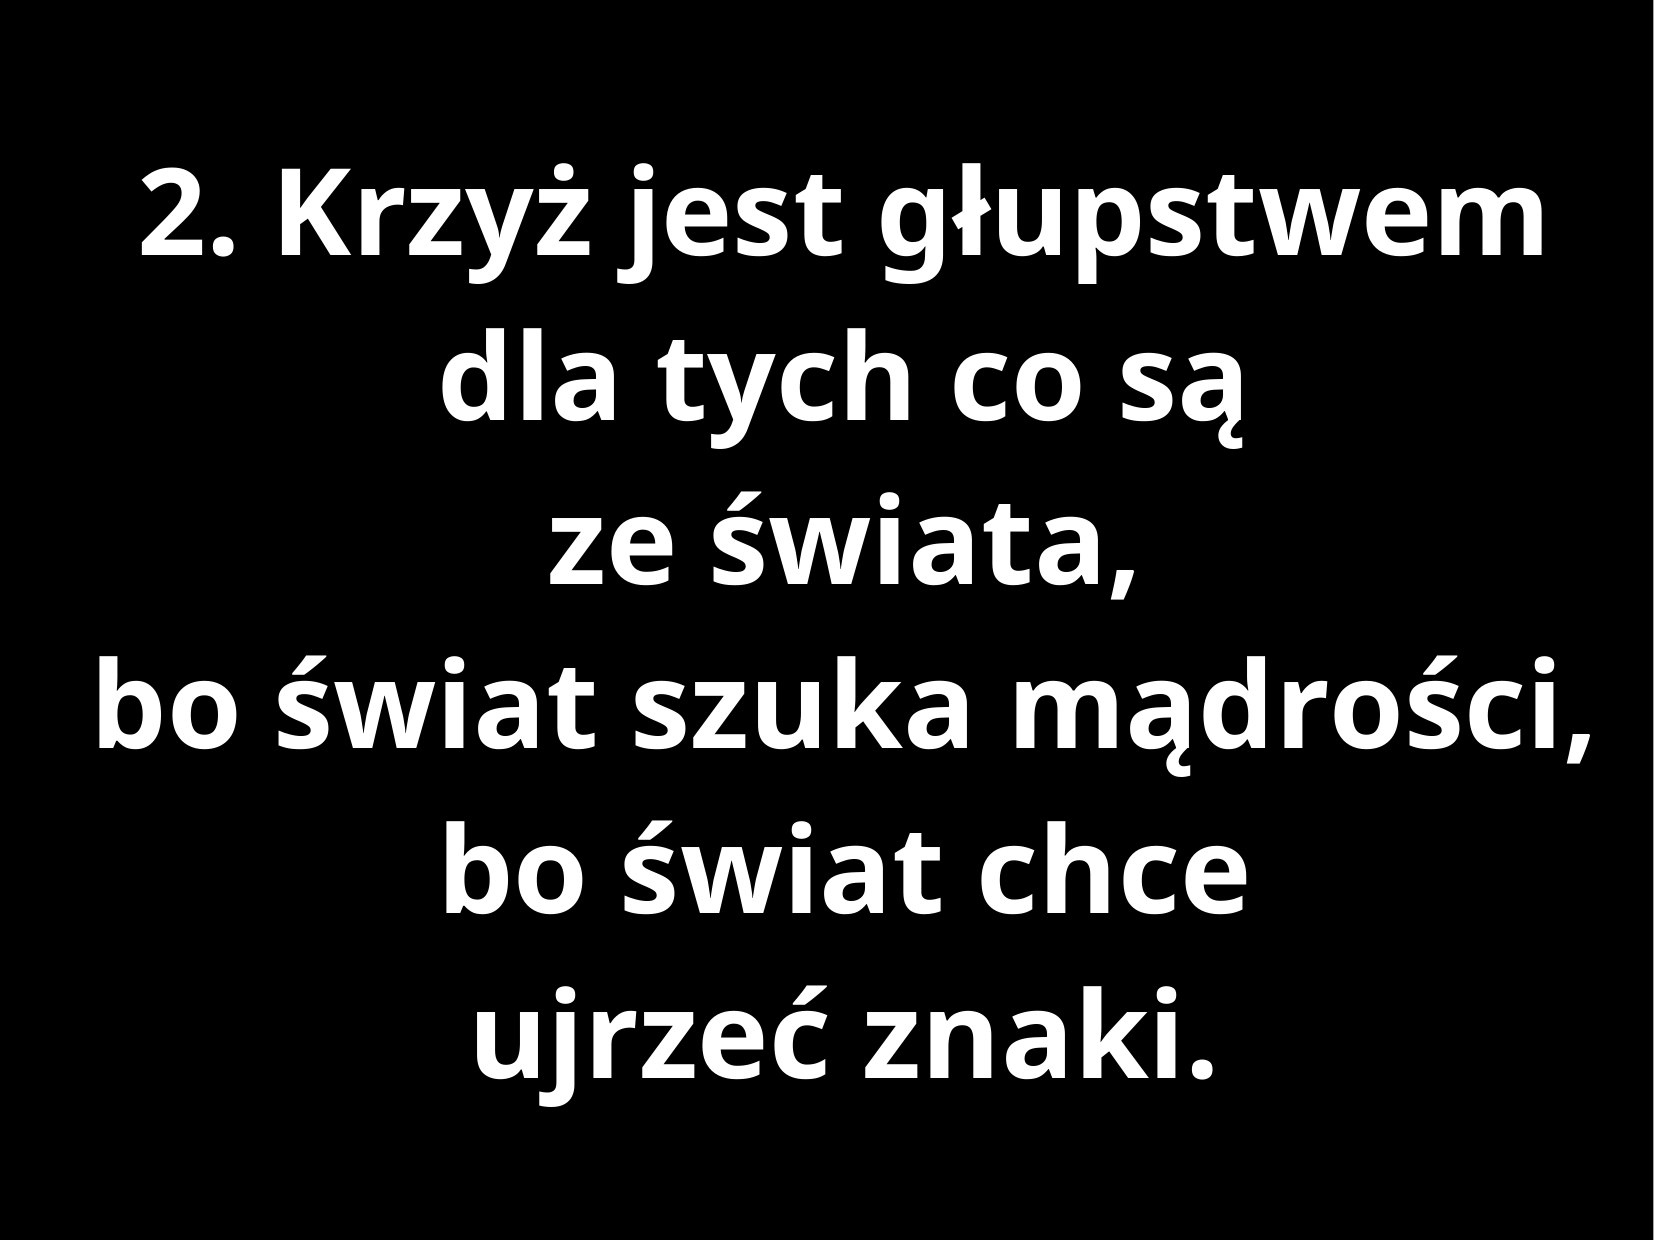

# 2. Krzyż jest głupstwem
dla tych co są
ze świata,
bo świat szuka mądrości,
bo świat chce
ujrzeć znaki.